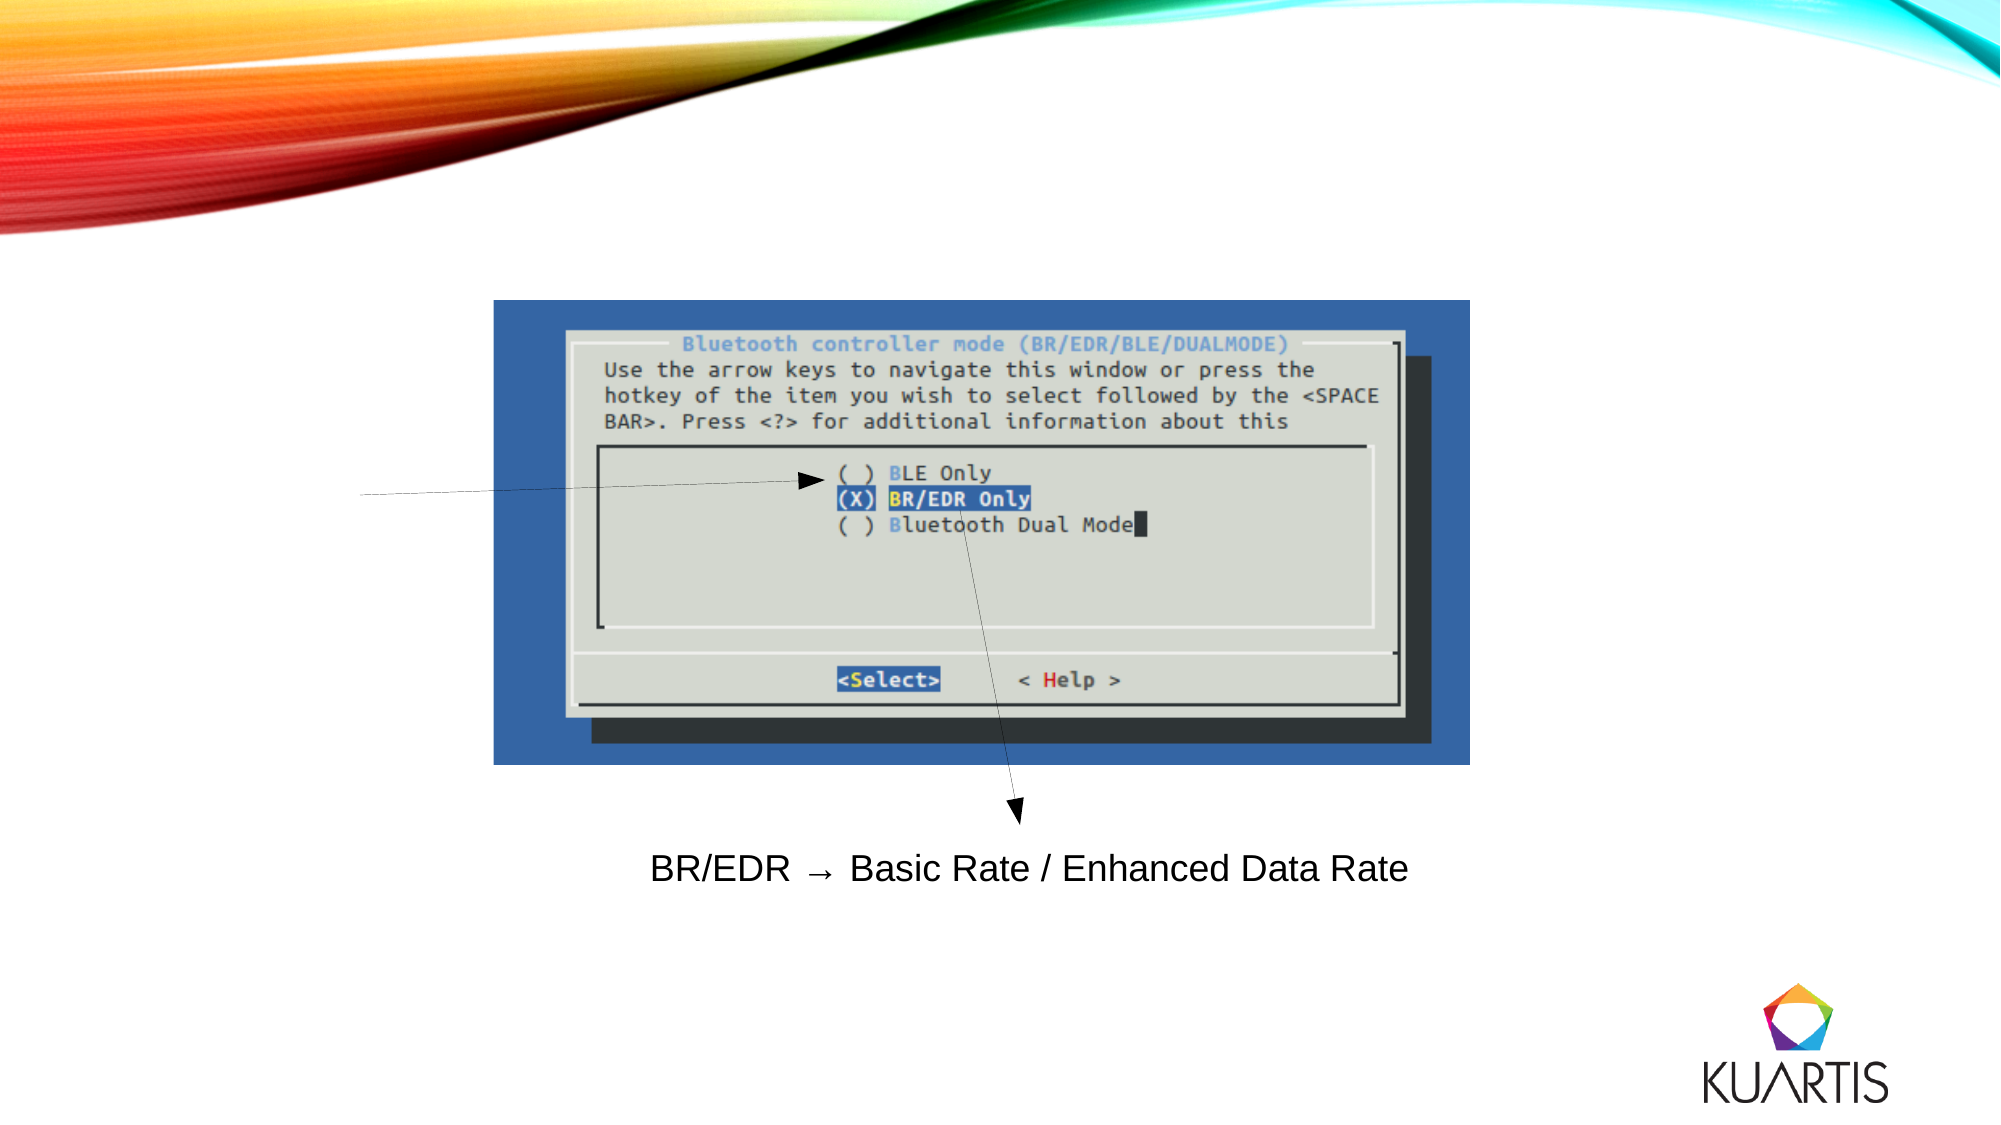

BR/EDR → Basic Rate / Enhanced Data Rate